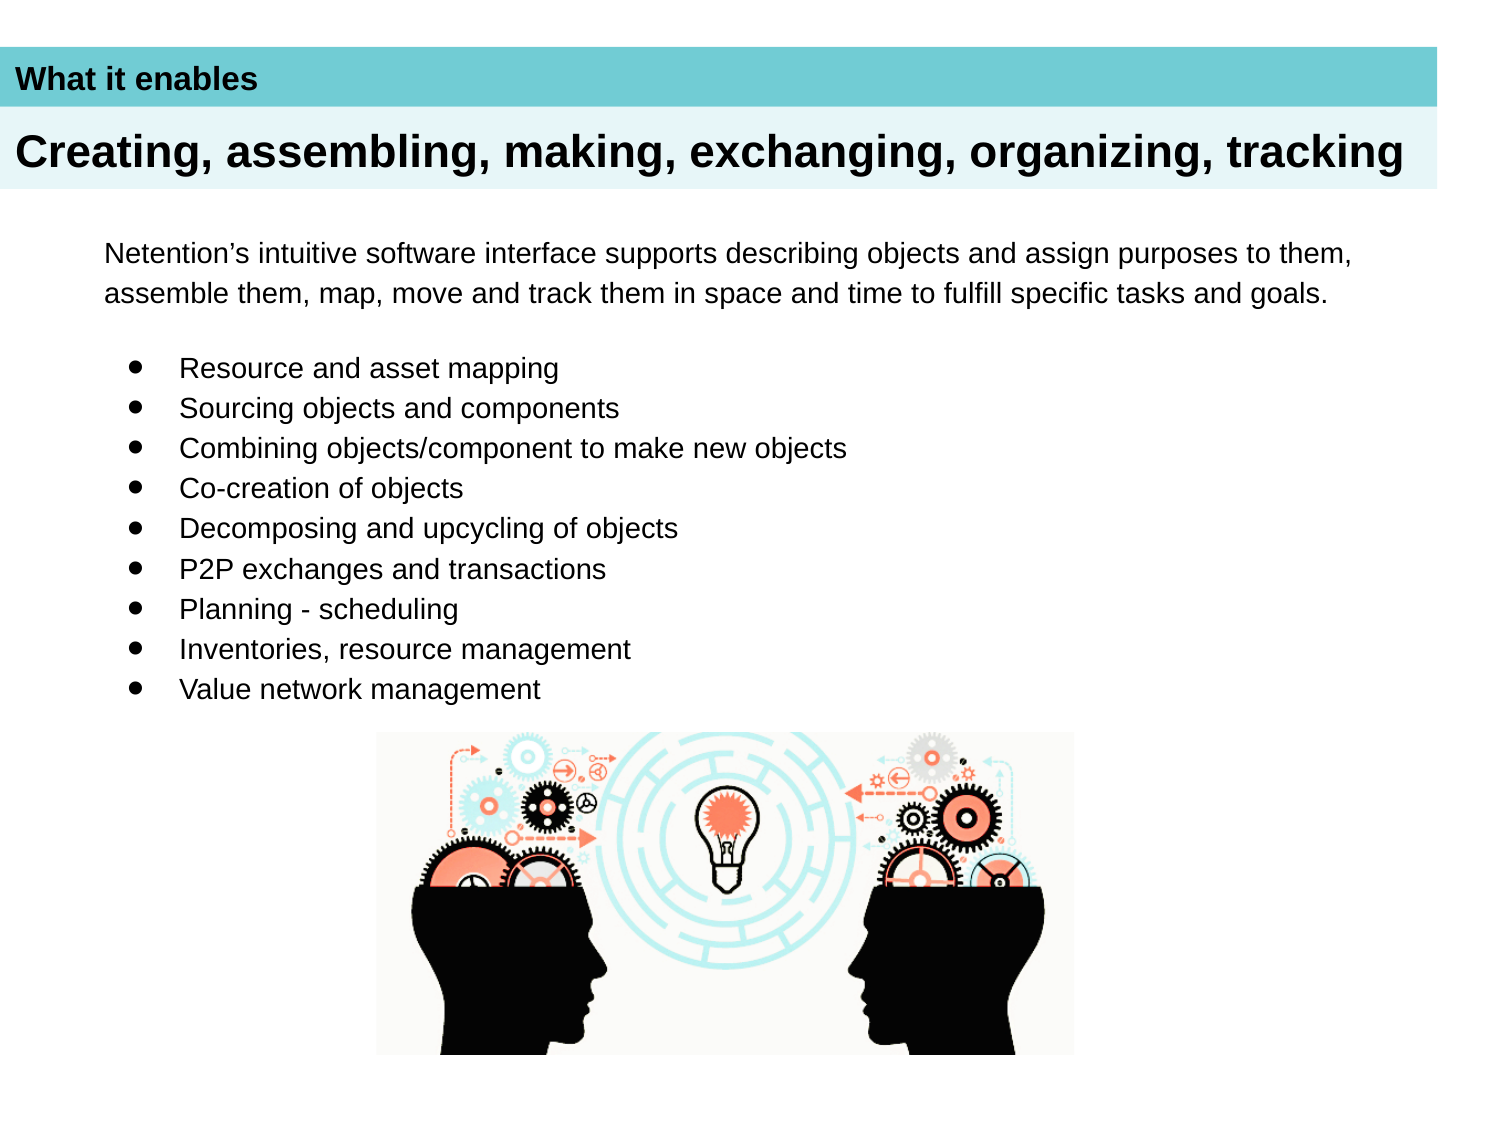

What it enables
Creating, assembling, making, exchanging, organizing, tracking
Netention’s intuitive software interface supports describing objects and assign purposes to them, assemble them, map, move and track them in space and time to fulfill specific tasks and goals.
Resource and asset mapping
Sourcing objects and components
Combining objects/component to make new objects
Co-creation of objects
Decomposing and upcycling of objects
P2P exchanges and transactions
Planning - scheduling
Inventories, resource management
Value network management